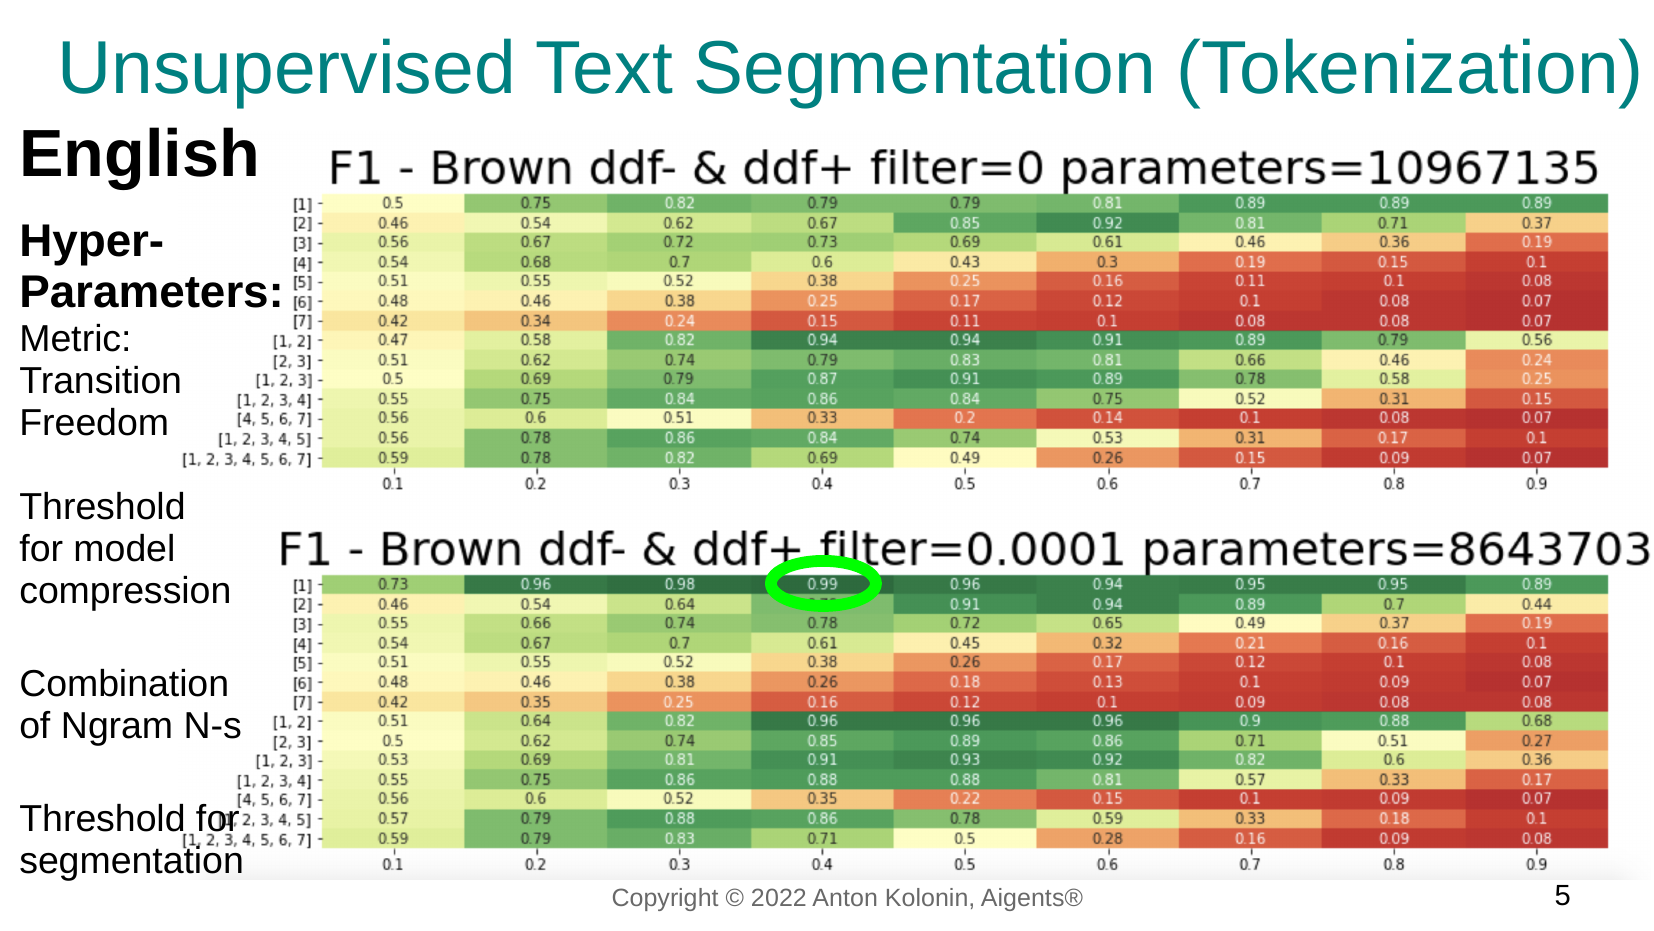

Unsupervised Text Segmentation (Tokenization)
English
Hyper-
Parameters:
Metric:
Transition
Freedom
Threshold
for model
compression
Combination
of Ngram N-s
Threshold for
segmentation
Copyright © 2022 Anton Kolonin, Aigents®
5